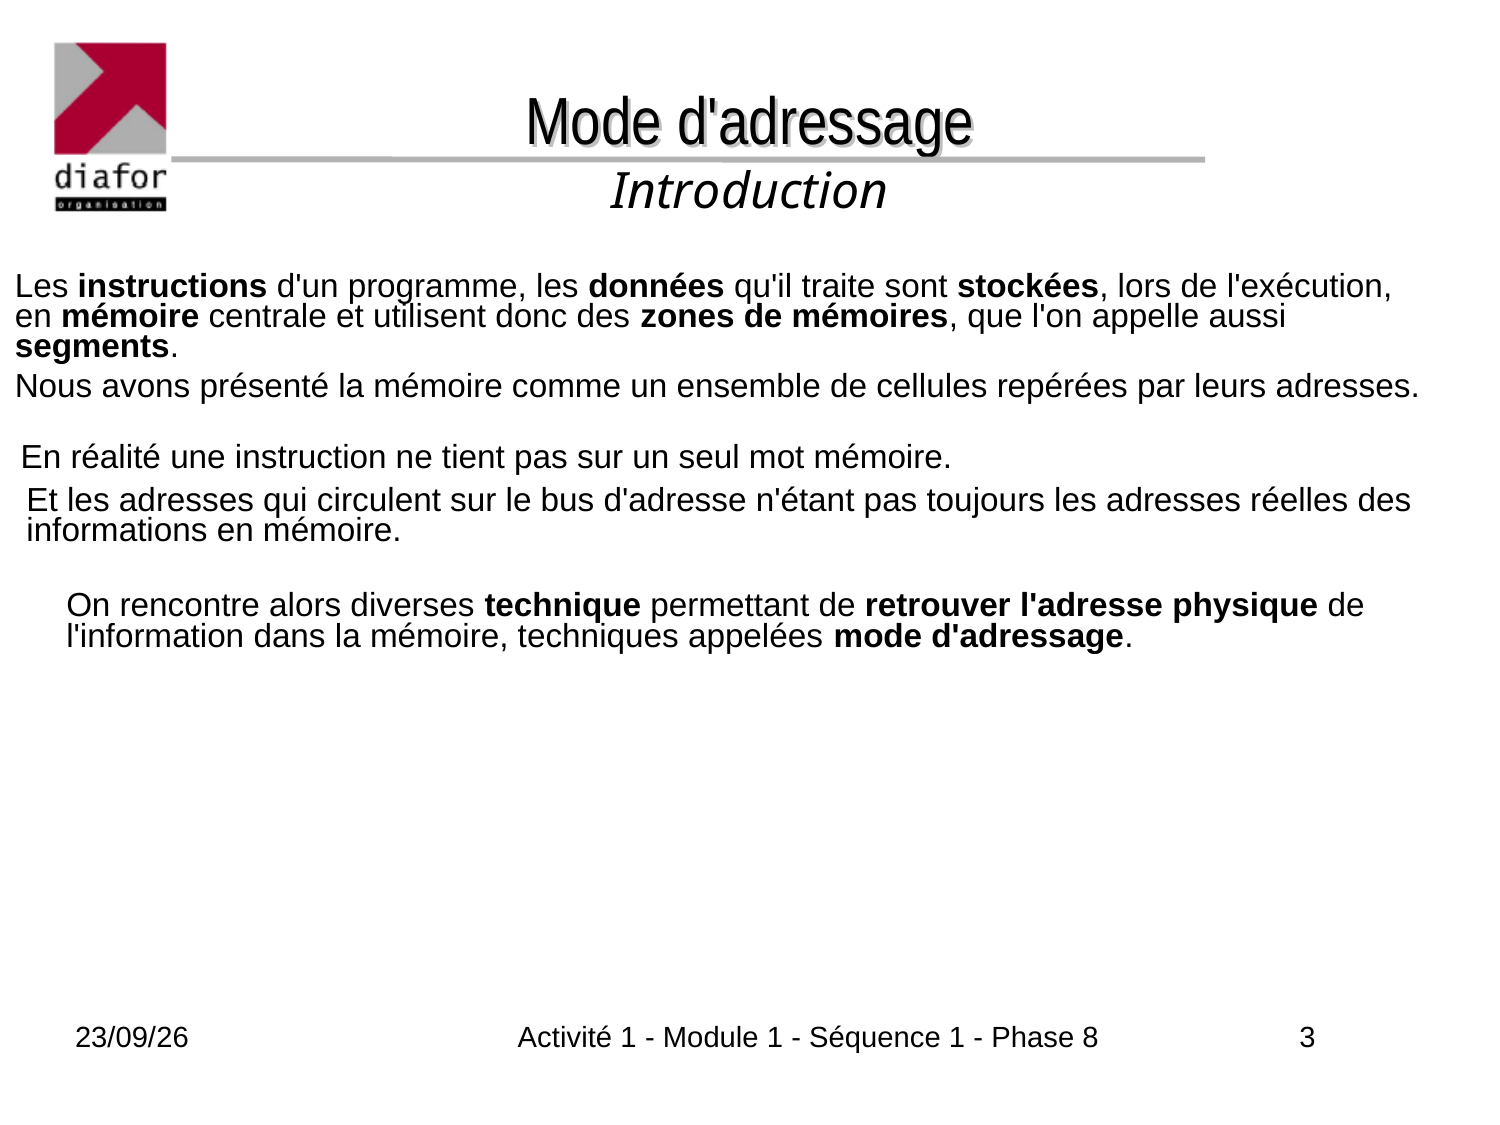

# Mode d'adressage Introduction
Les instructions d'un programme, les données qu'il traite sont stockées, lors de l'exécution, en mémoire centrale et utilisent donc des zones de mémoires, que l'on appelle aussi segments.
Nous avons présenté la mémoire comme un ensemble de cellules repérées par leurs adresses.
En réalité une instruction ne tient pas sur un seul mot mémoire.
Et les adresses qui circulent sur le bus d'adresse n'étant pas toujours les adresses réelles des informations en mémoire.
On rencontre alors diverses technique permettant de retrouver l'adresse physique de l'information dans la mémoire, techniques appelées mode d'adressage.
Activité 1 - Module 1 - Séquence 1 - Phase 8
2